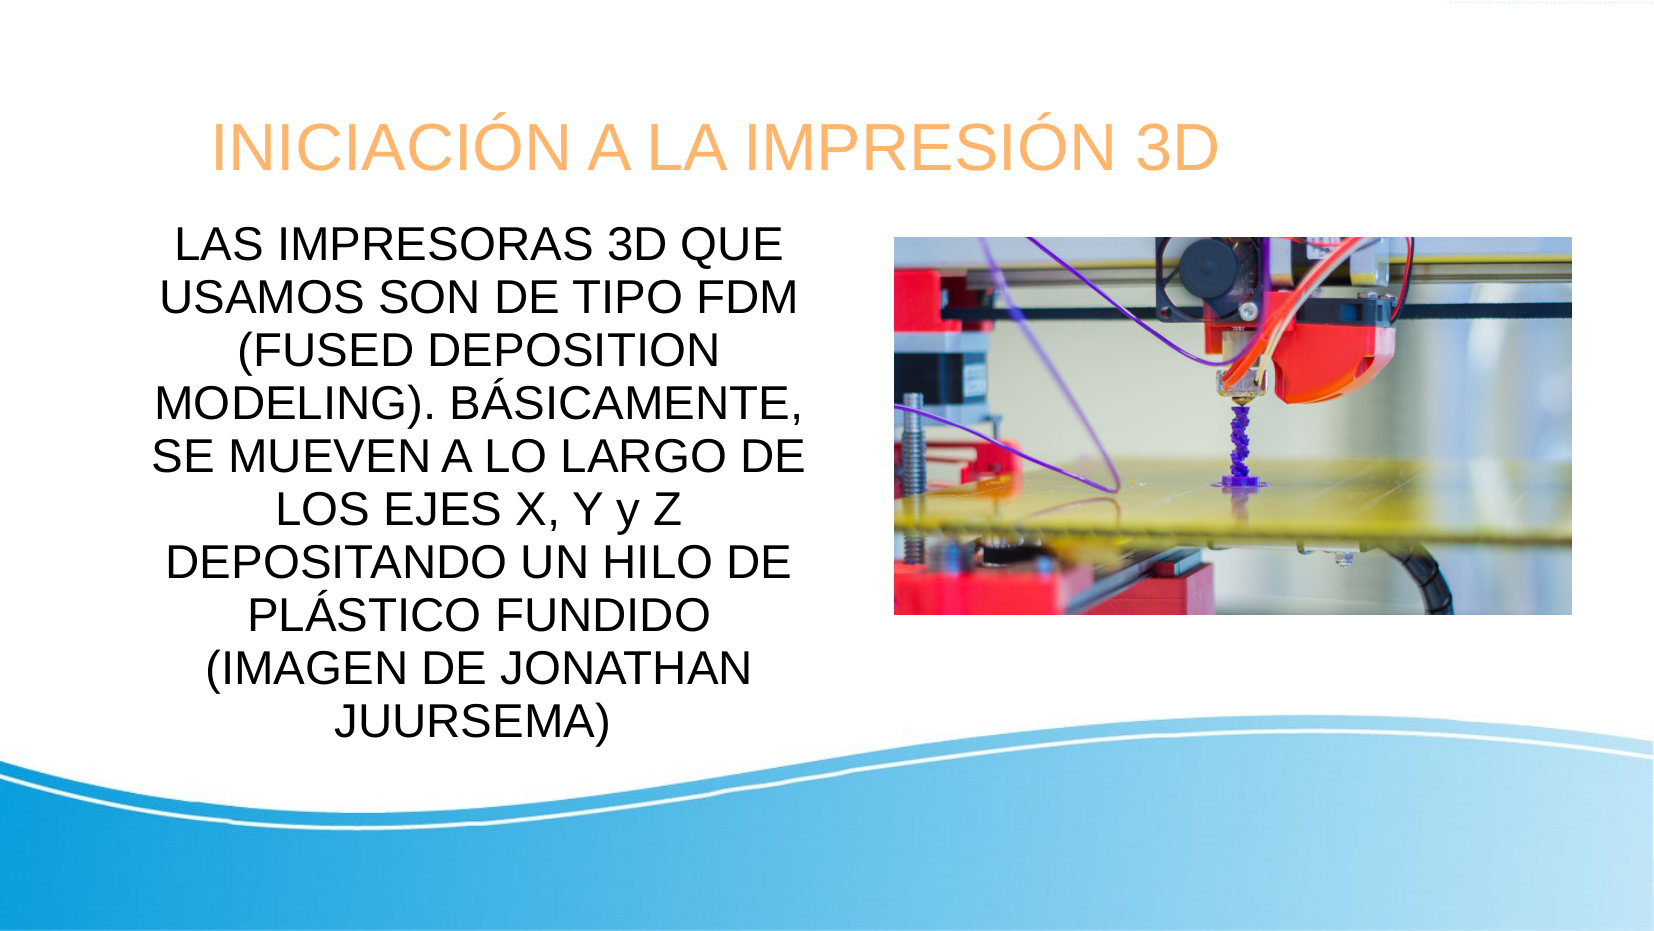

INICIACIÓN A LA IMPRESIÓN 3D
# LAS IMPRESORAS 3D QUE USAMOS SON DE TIPO FDM (FUSED DEPOSITION MODELING). BÁSICAMENTE, SE MUEVEN A LO LARGO DE LOS EJES X, Y y Z DEPOSITANDO UN HILO DE PLÁSTICO FUNDIDO (IMAGEN DE JONATHAN JUURSEMA)